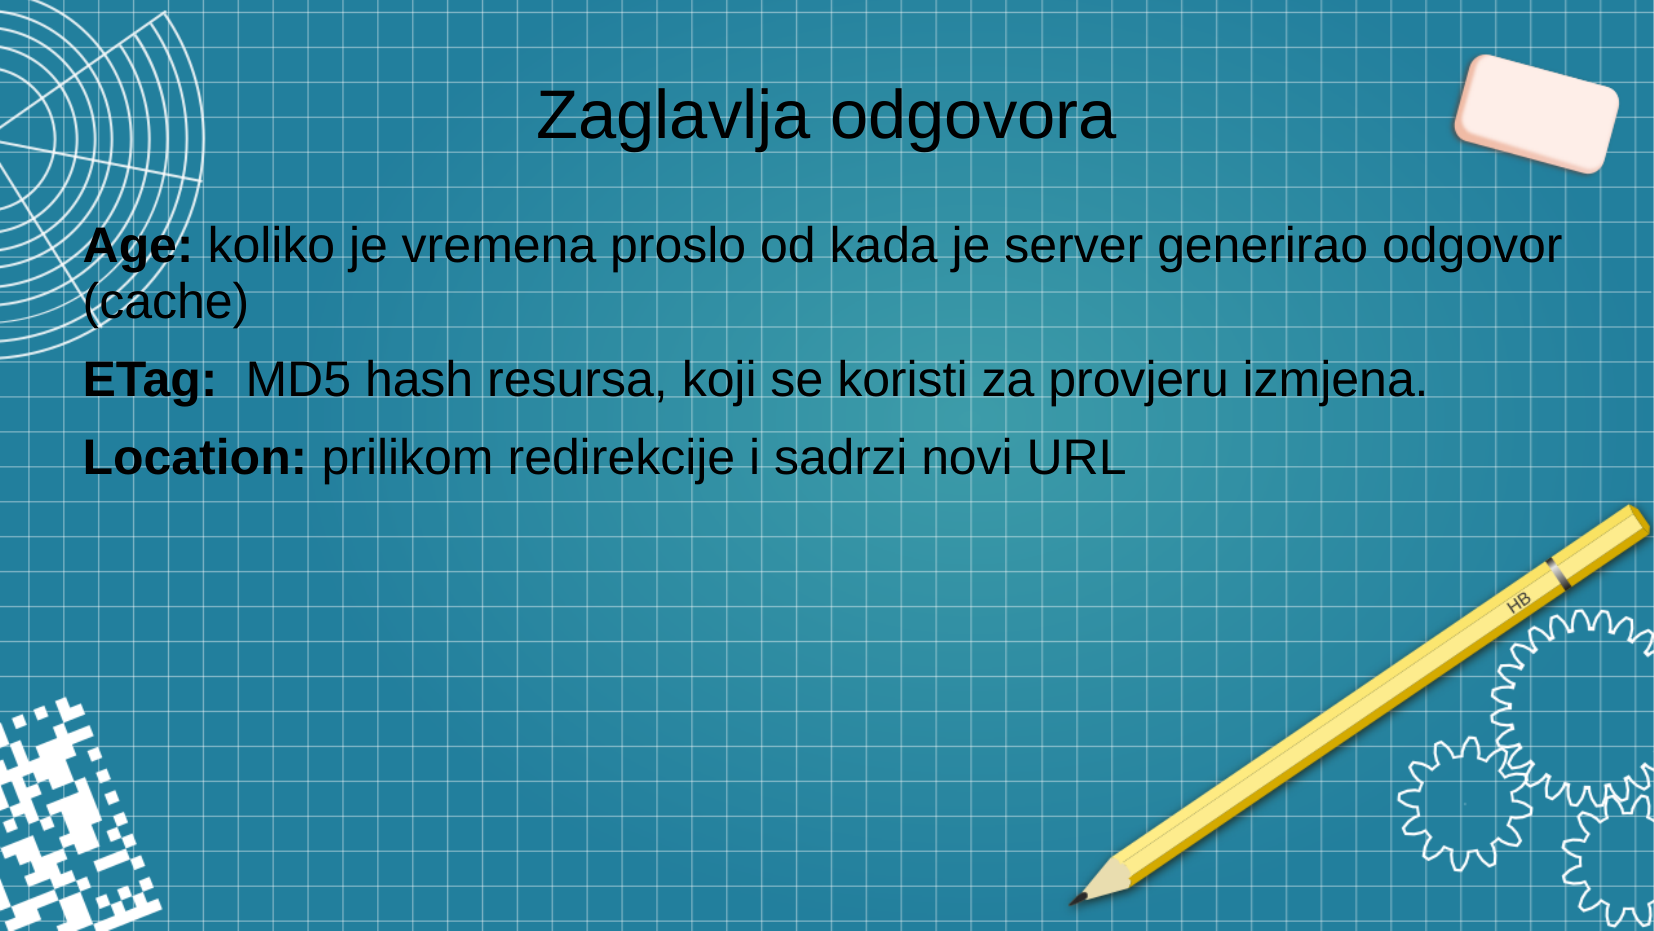

# Zaglavlja odgovora
Age: koliko je vremena proslo od kada je server generirao odgovor (cache)
ETag: MD5 hash resursa, koji se koristi za provjeru izmjena.
Location: prilikom redirekcije i sadrzi novi URL